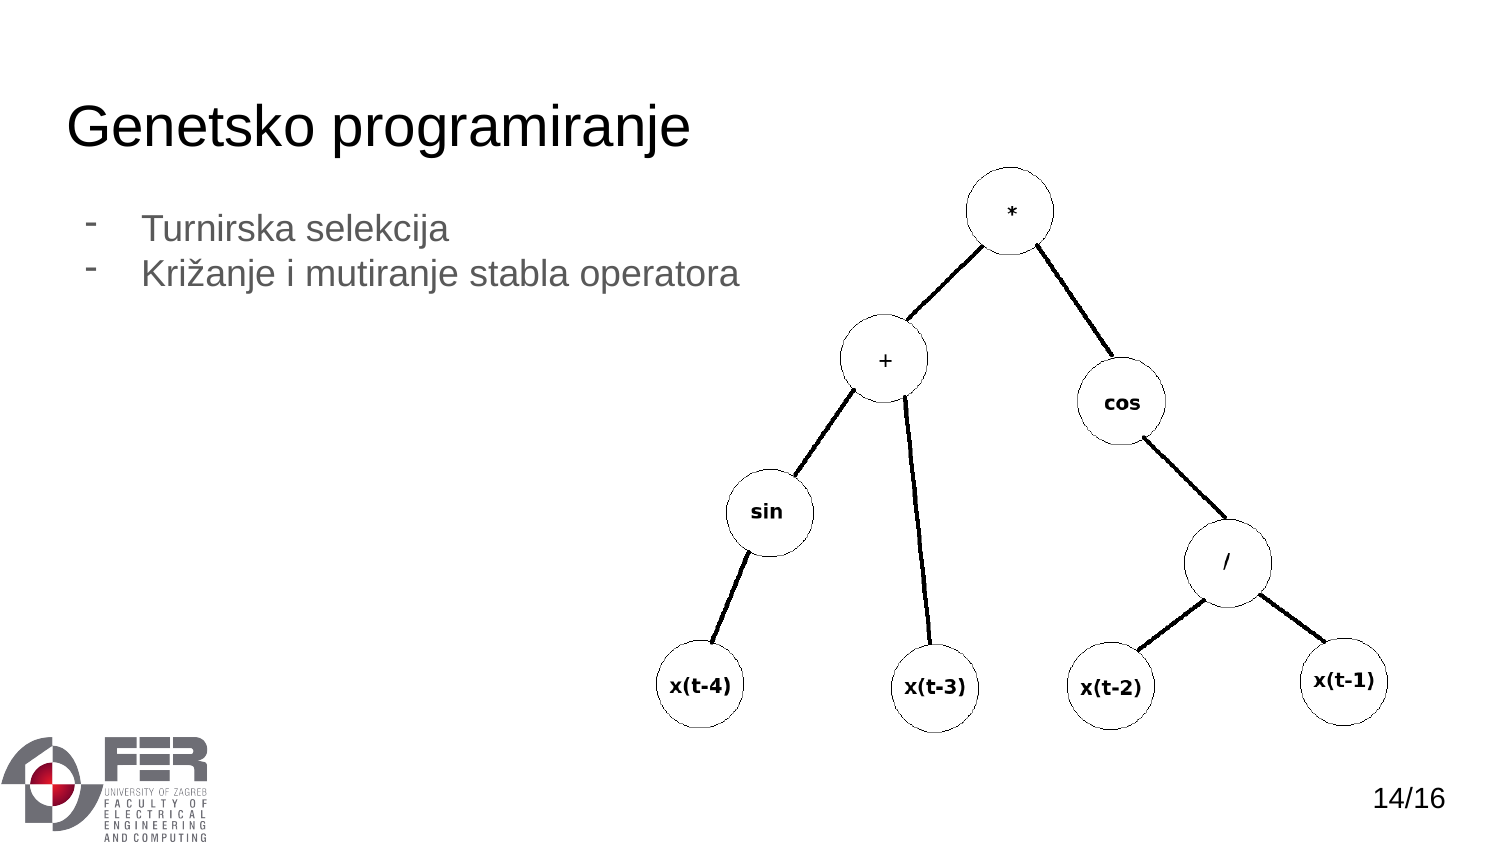

Genetsko programiranje
# Turnirska selekcija
Križanje i mutiranje stabla operatora